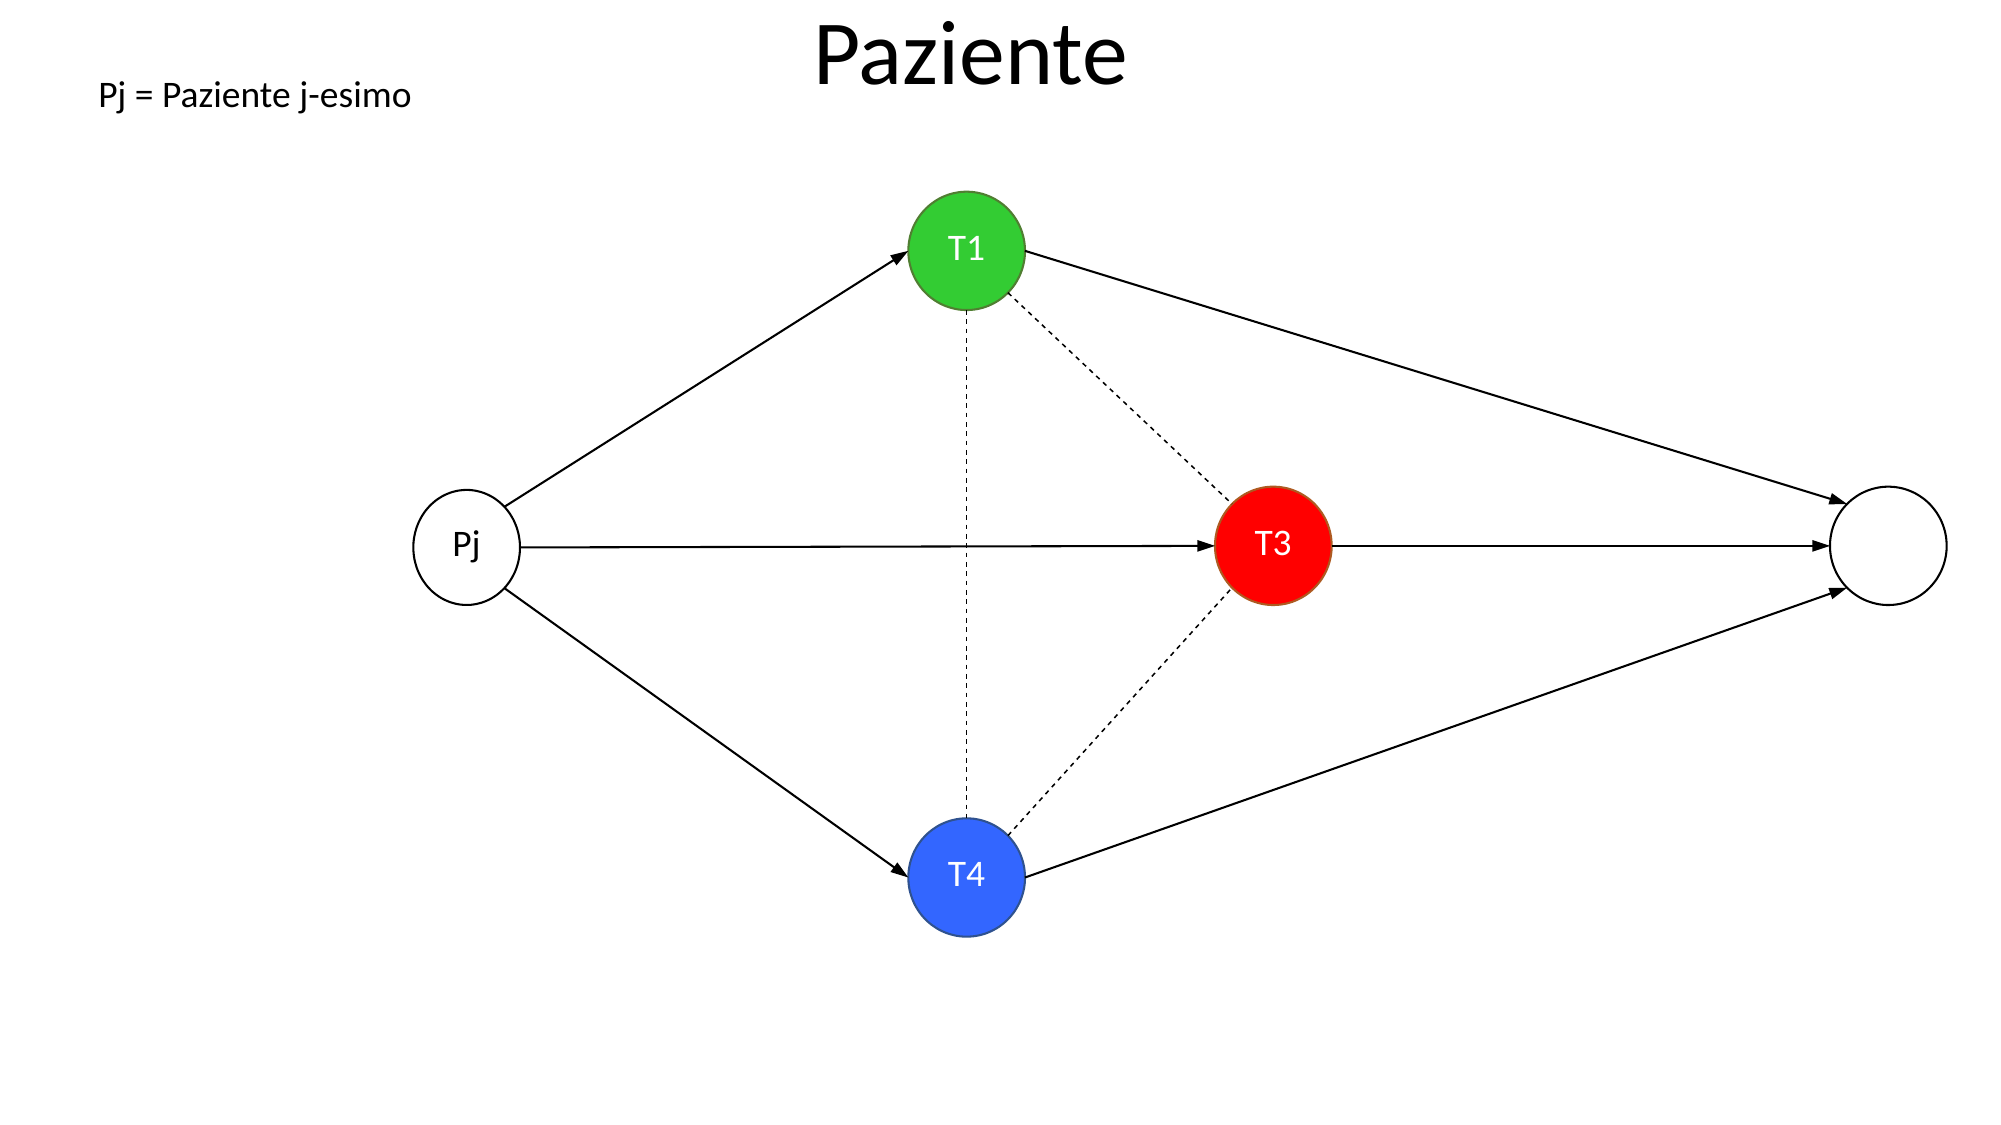

Paziente
Pj = Paziente j-esimo
T1
T3
Pj
T4